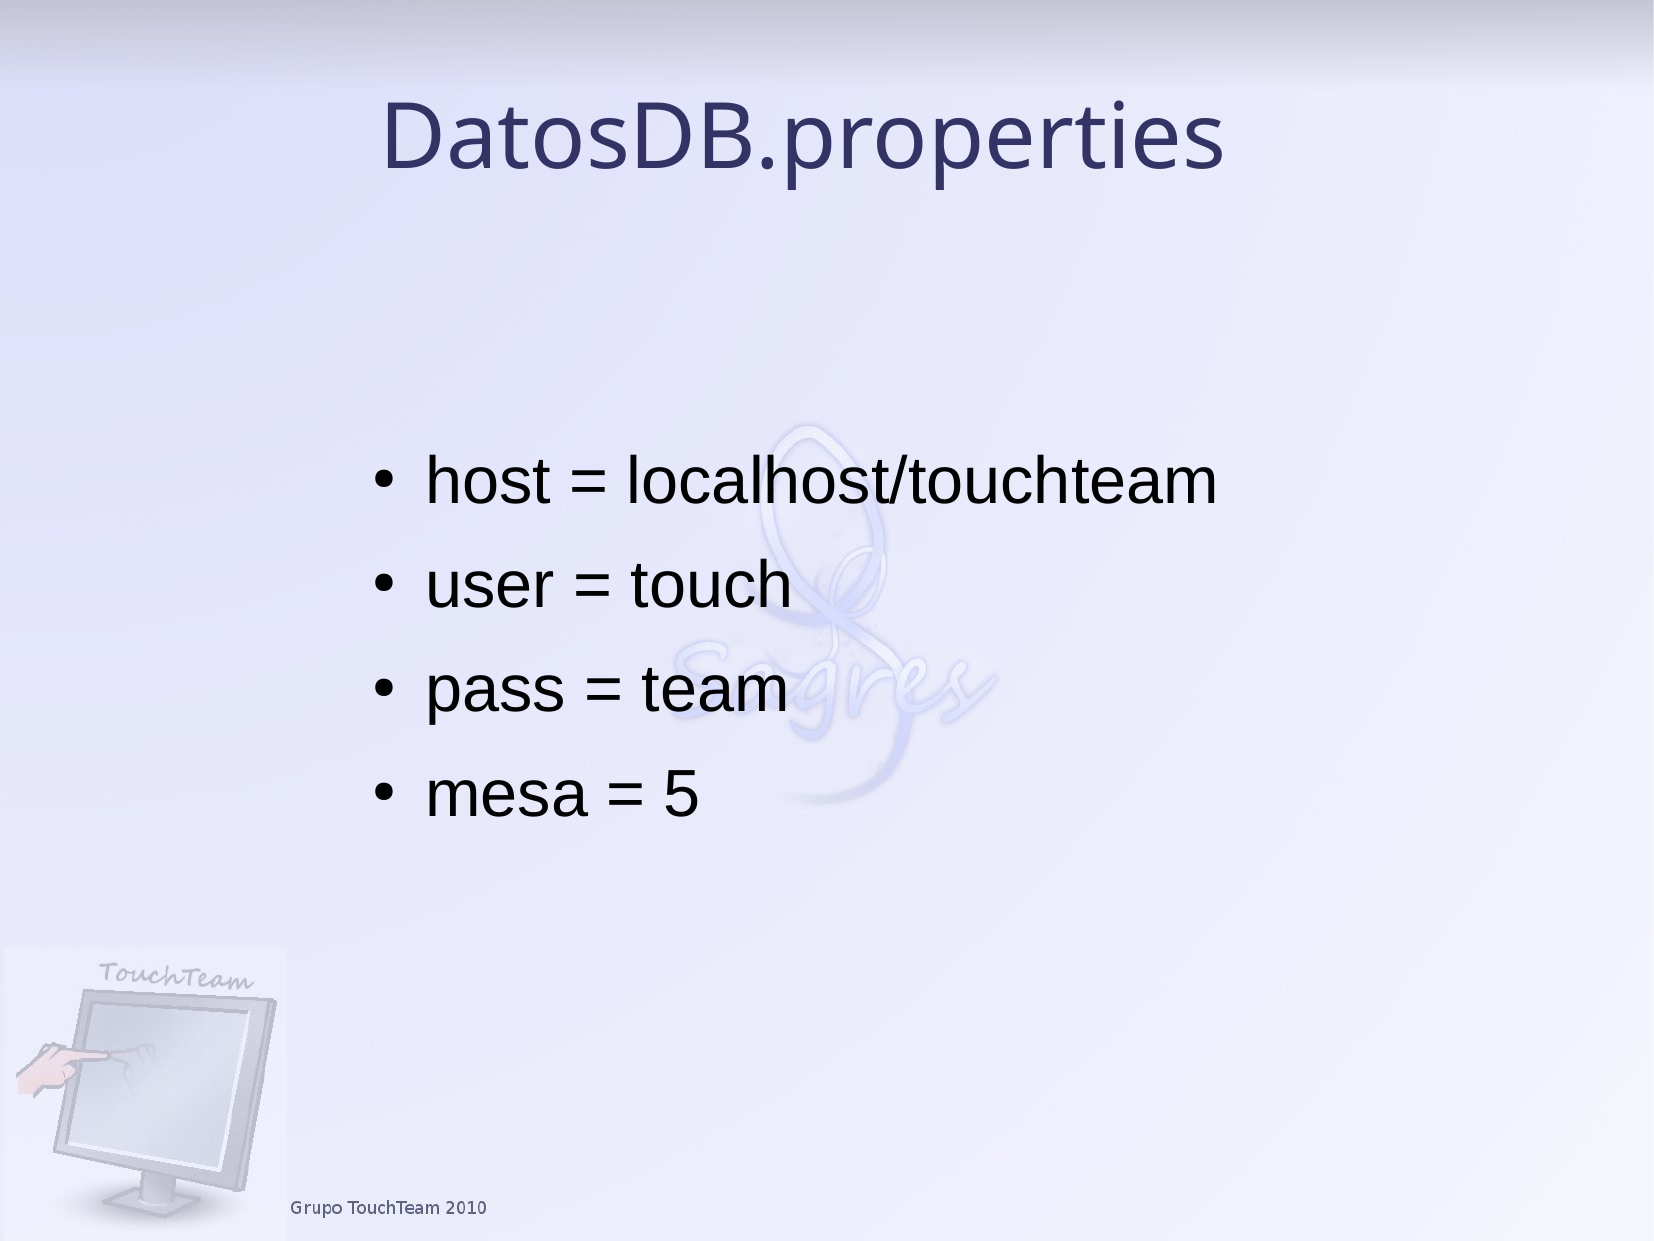

# DatosDB.properties
host = localhost/touchteam
user = touch
pass = team
mesa = 5